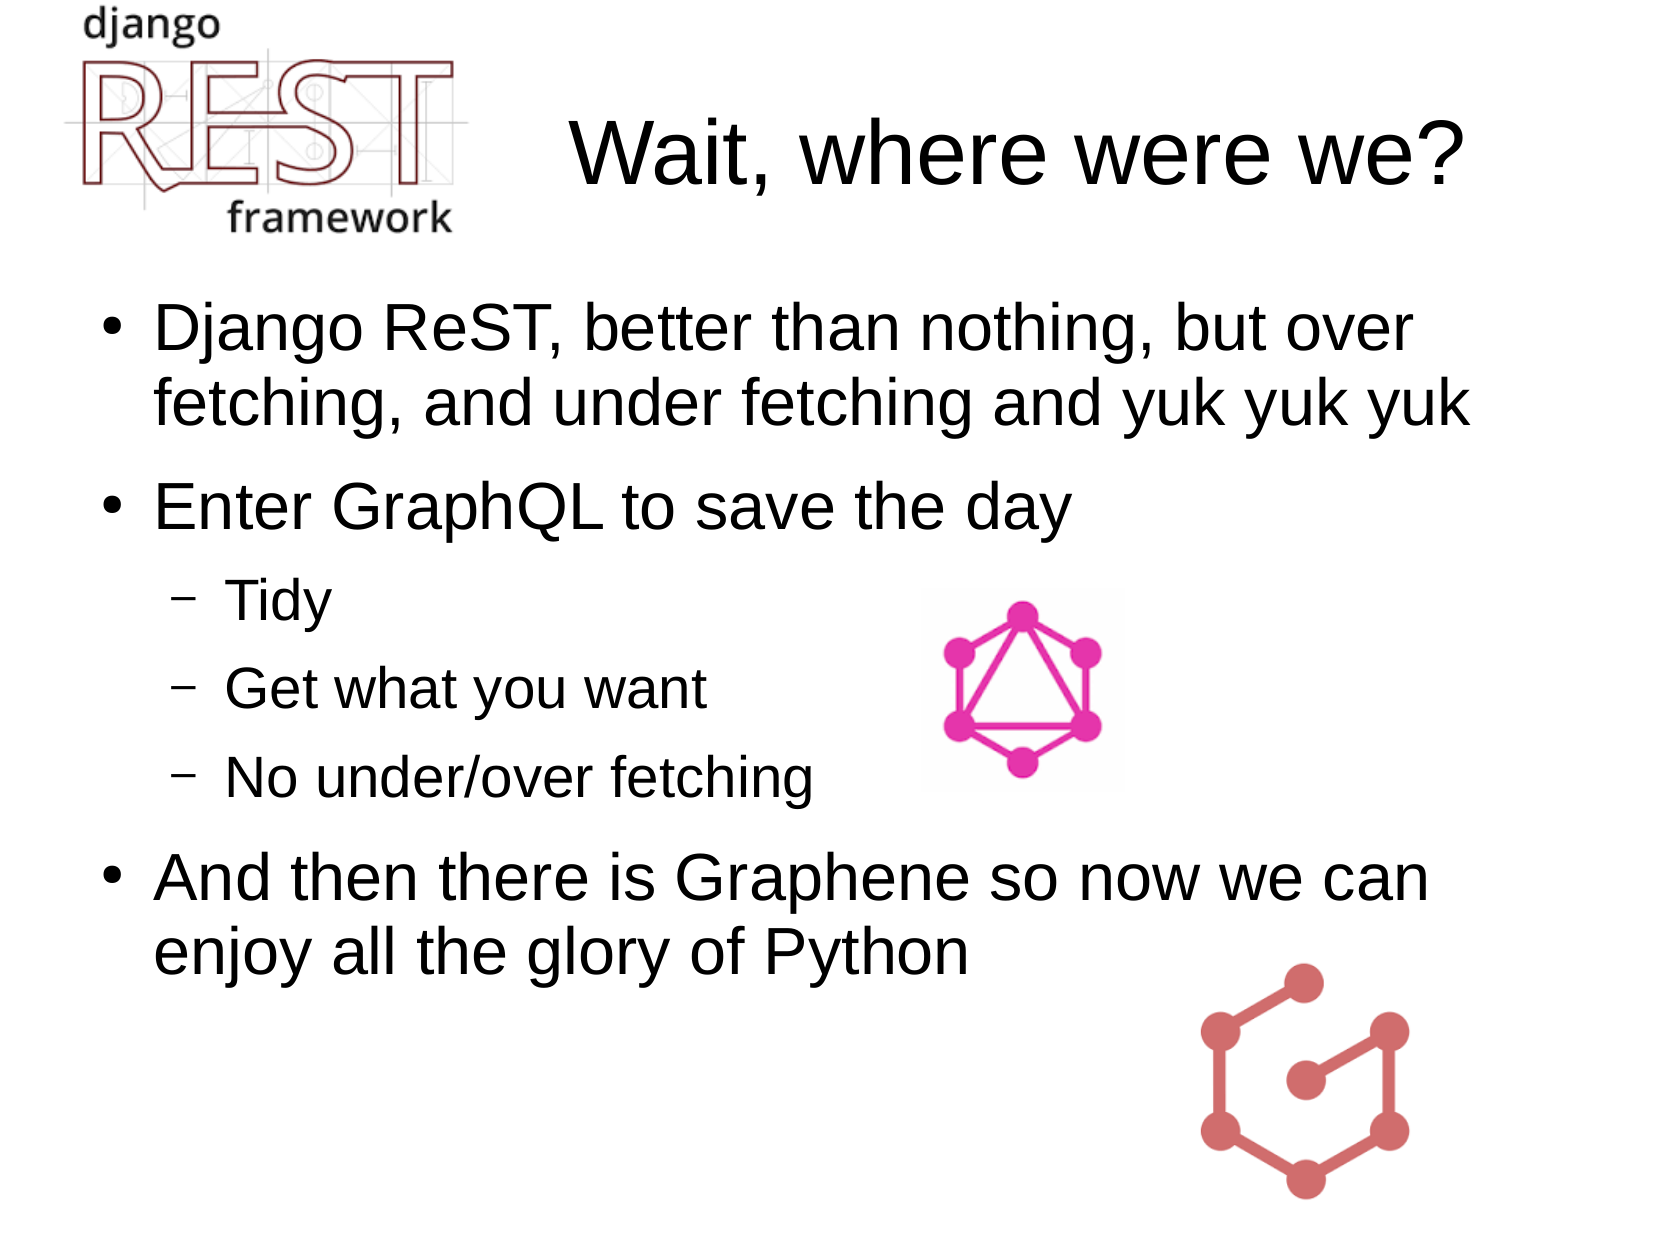

# Wait, where were we?
Django ReST, better than nothing, but over fetching, and under fetching and yuk yuk yuk
Enter GraphQL to save the day
Tidy
Get what you want
No under/over fetching
And then there is Graphene so now we can enjoy all the glory of Python